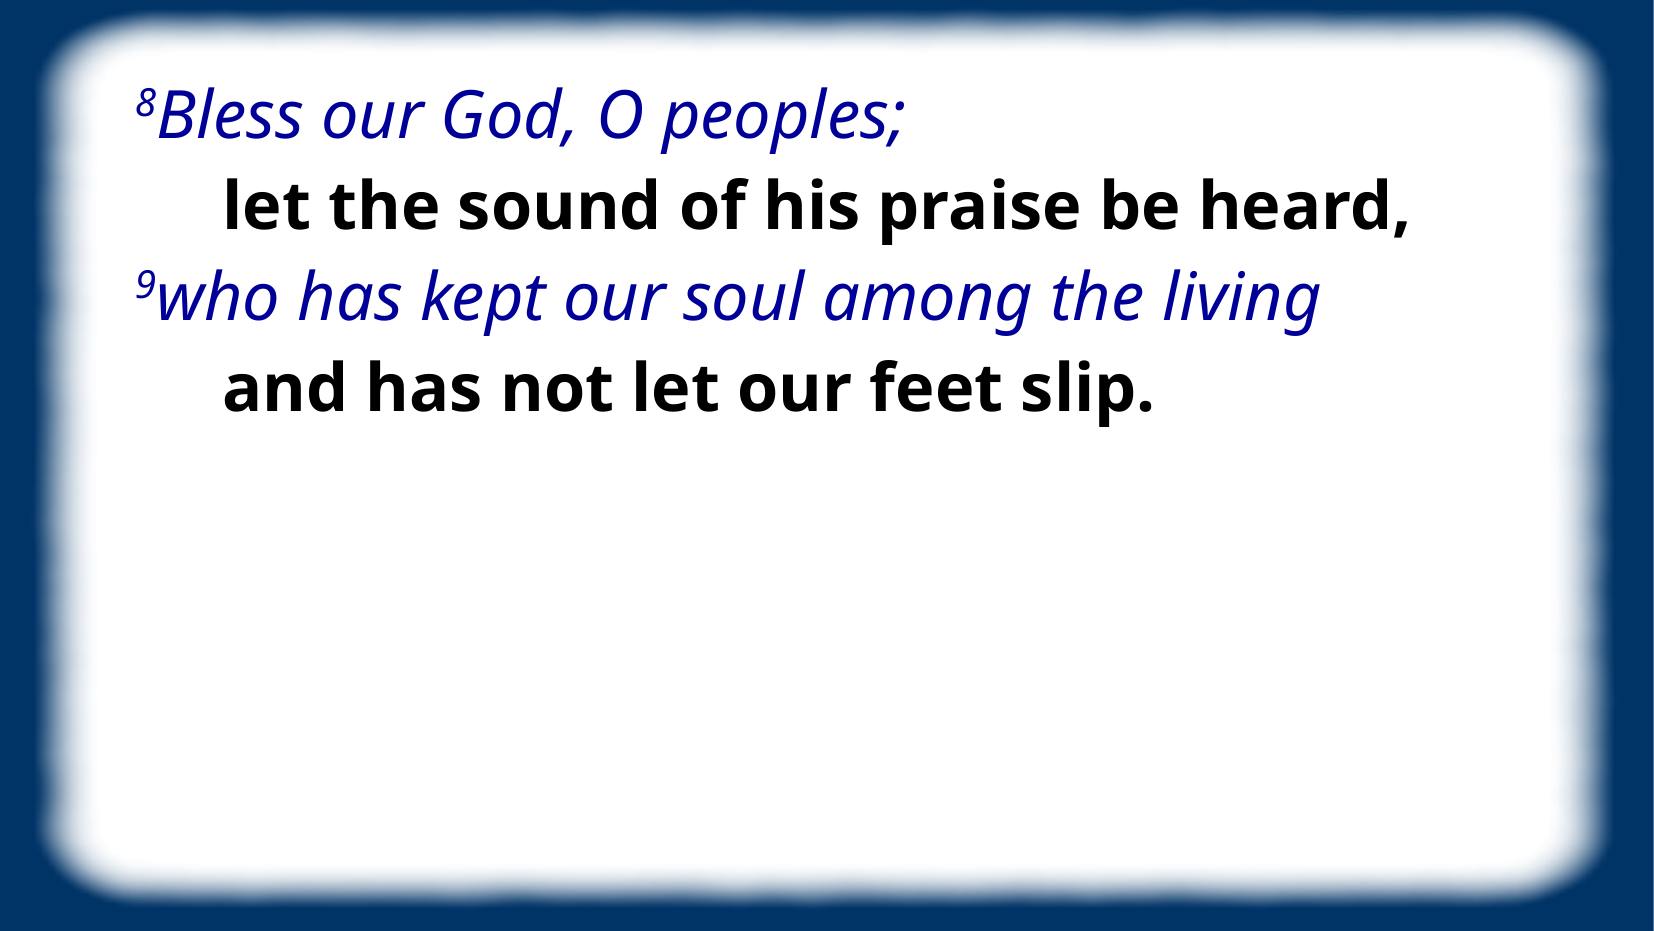

8Bless our God, O peoples;
 let the sound of his praise be heard,
9who has kept our soul among the living
 and has not let our feet slip.